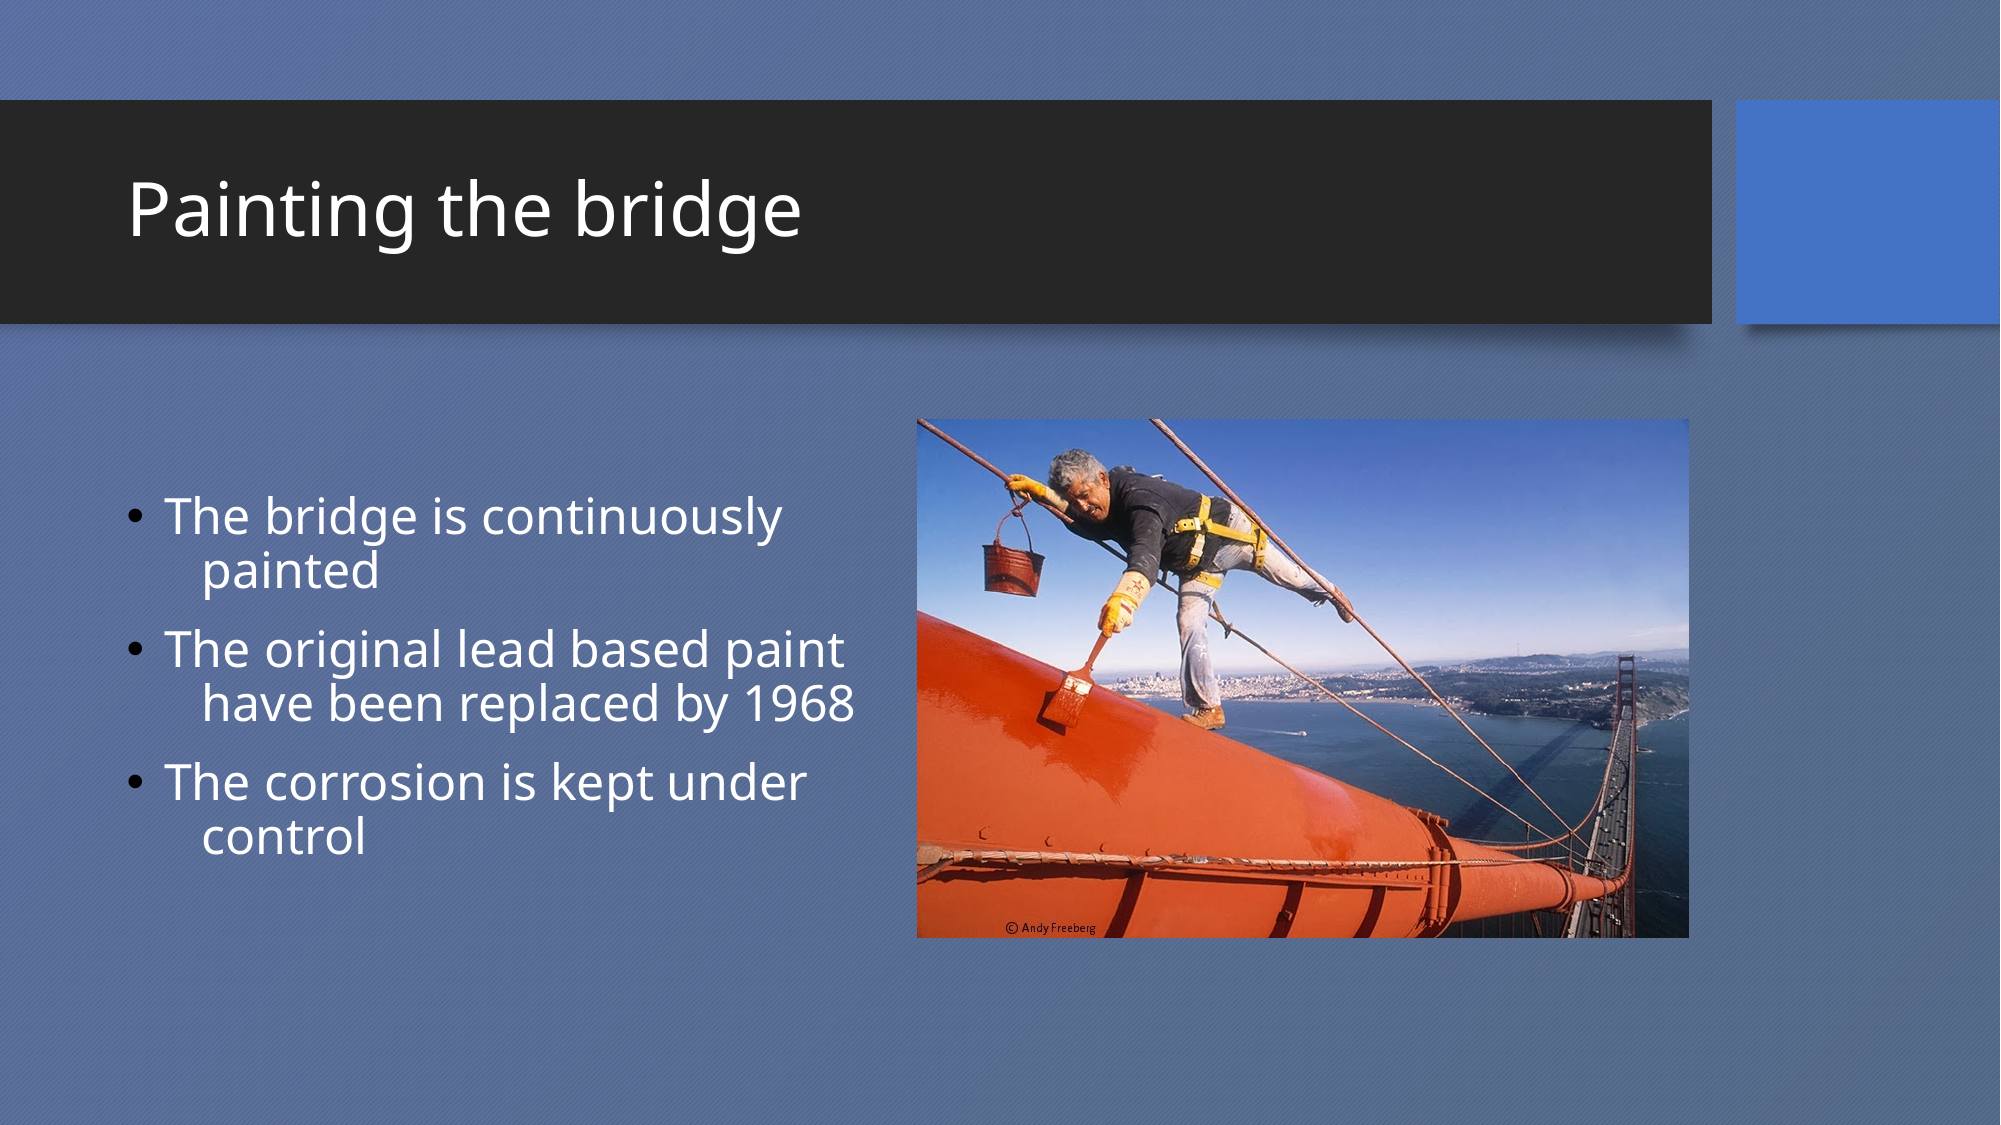

# Painting the bridge
The bridge is continuously painted
The original lead based paint have been replaced by 1968
The corrosion is kept under control